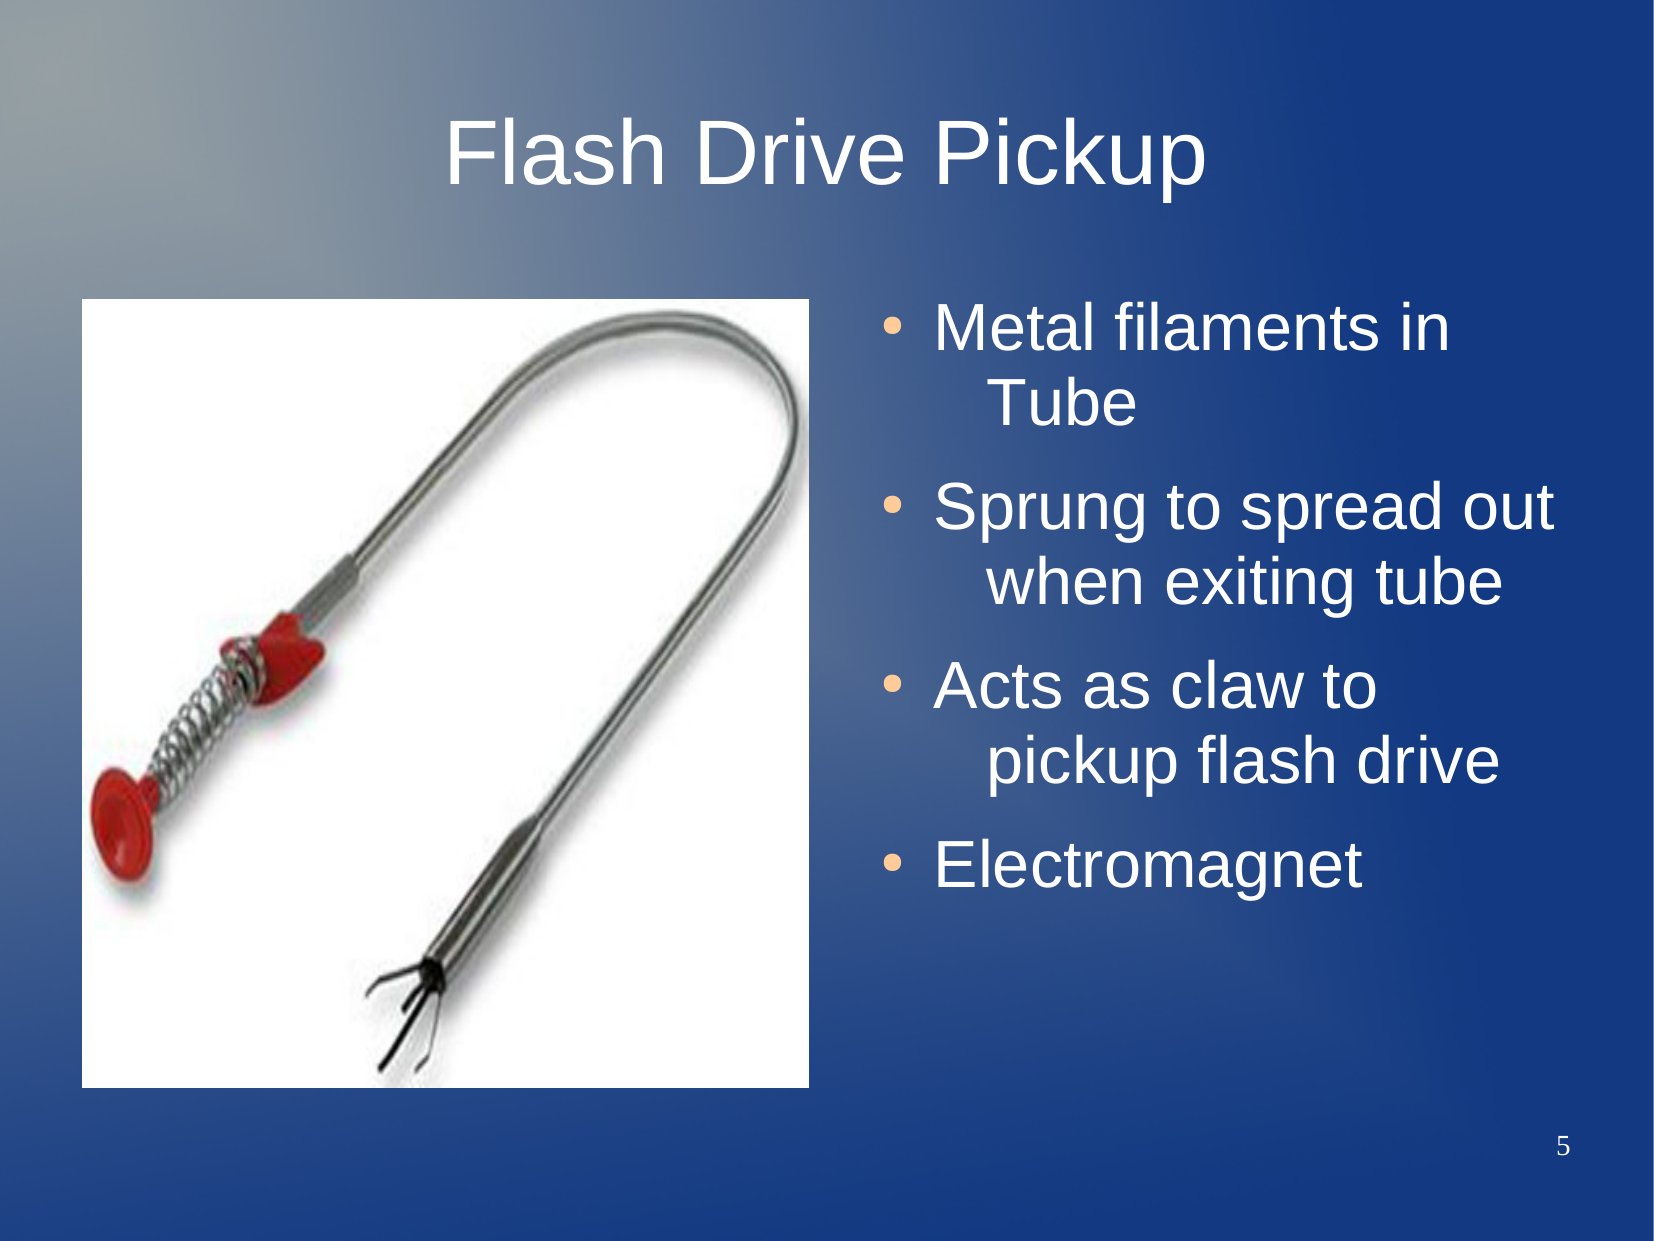

# Flash Drive Pickup
Metal filaments in Tube
Sprung to spread out when exiting tube
Acts as claw to pickup flash drive
Electromagnet
5